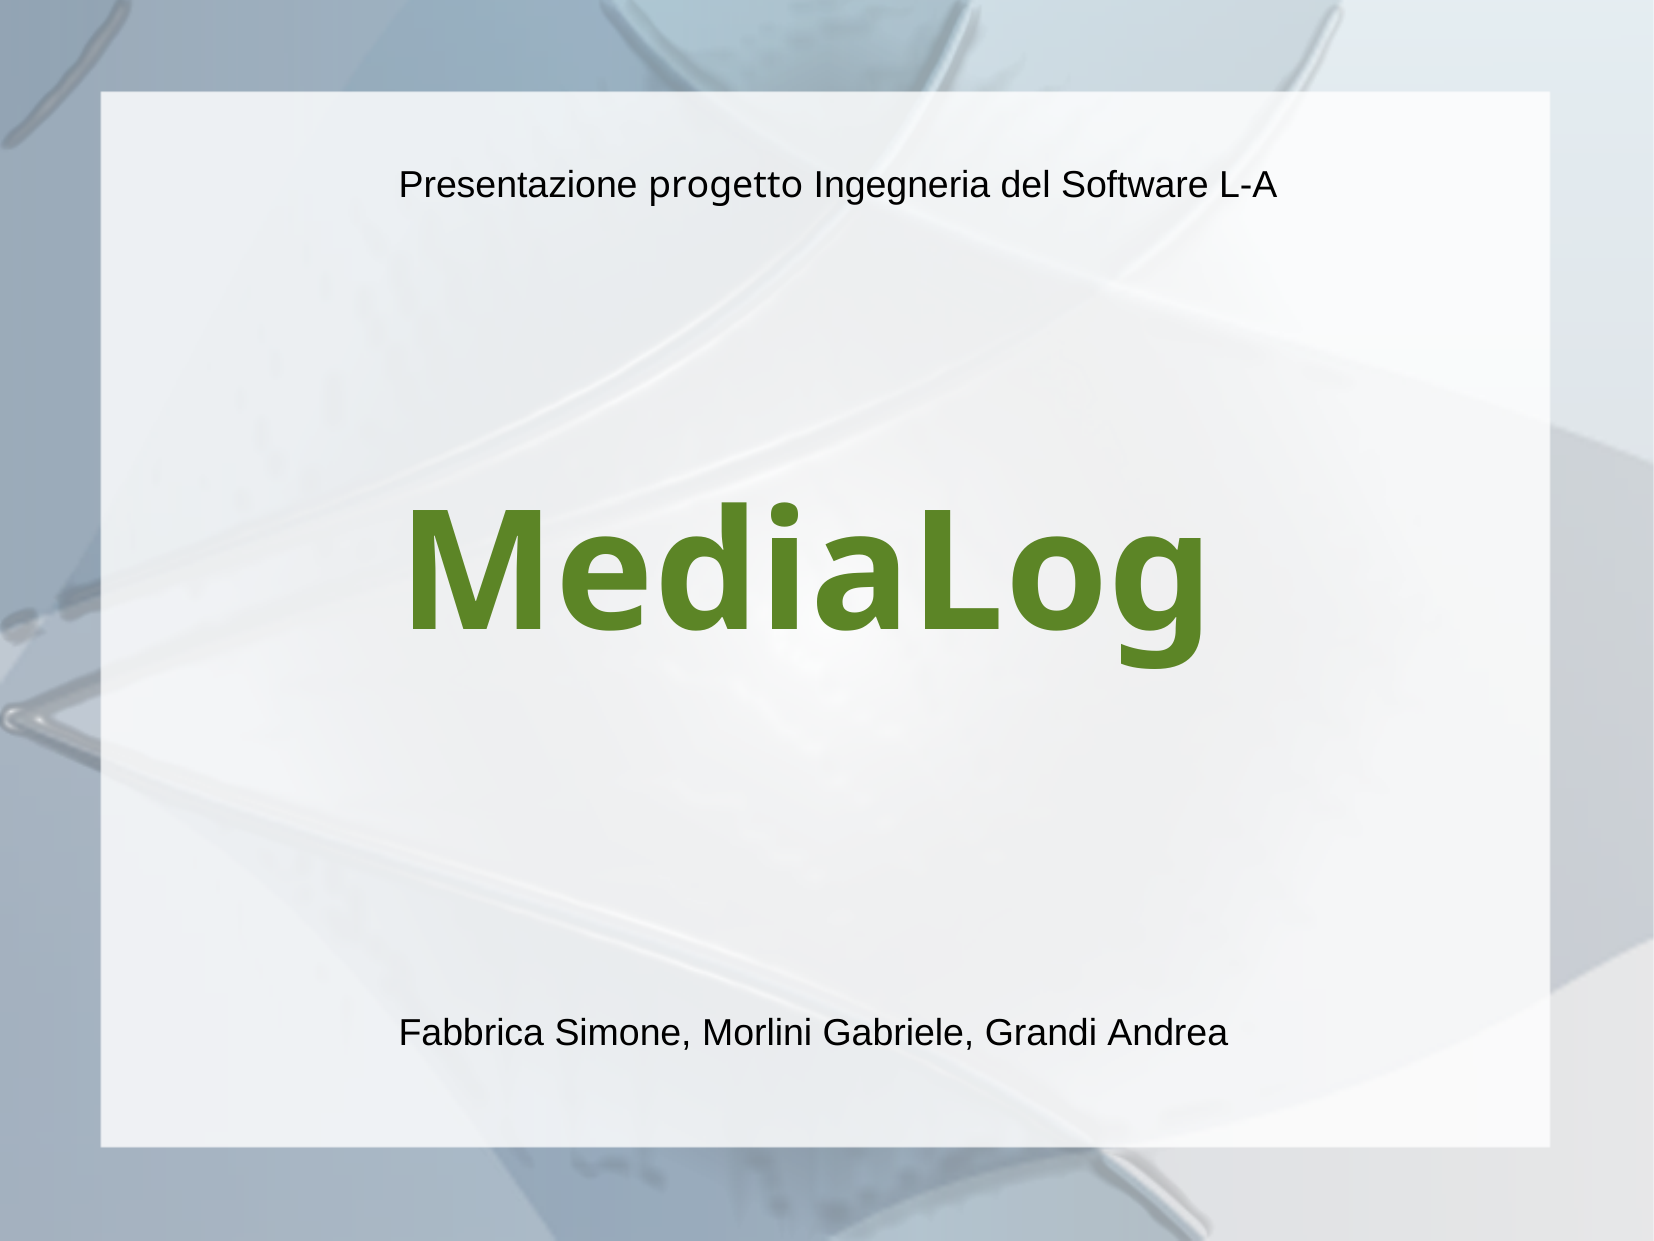

Presentazione progetto Ingegneria del Software L-A
MediaLog
Fabbrica Simone, Morlini Gabriele, Grandi Andrea